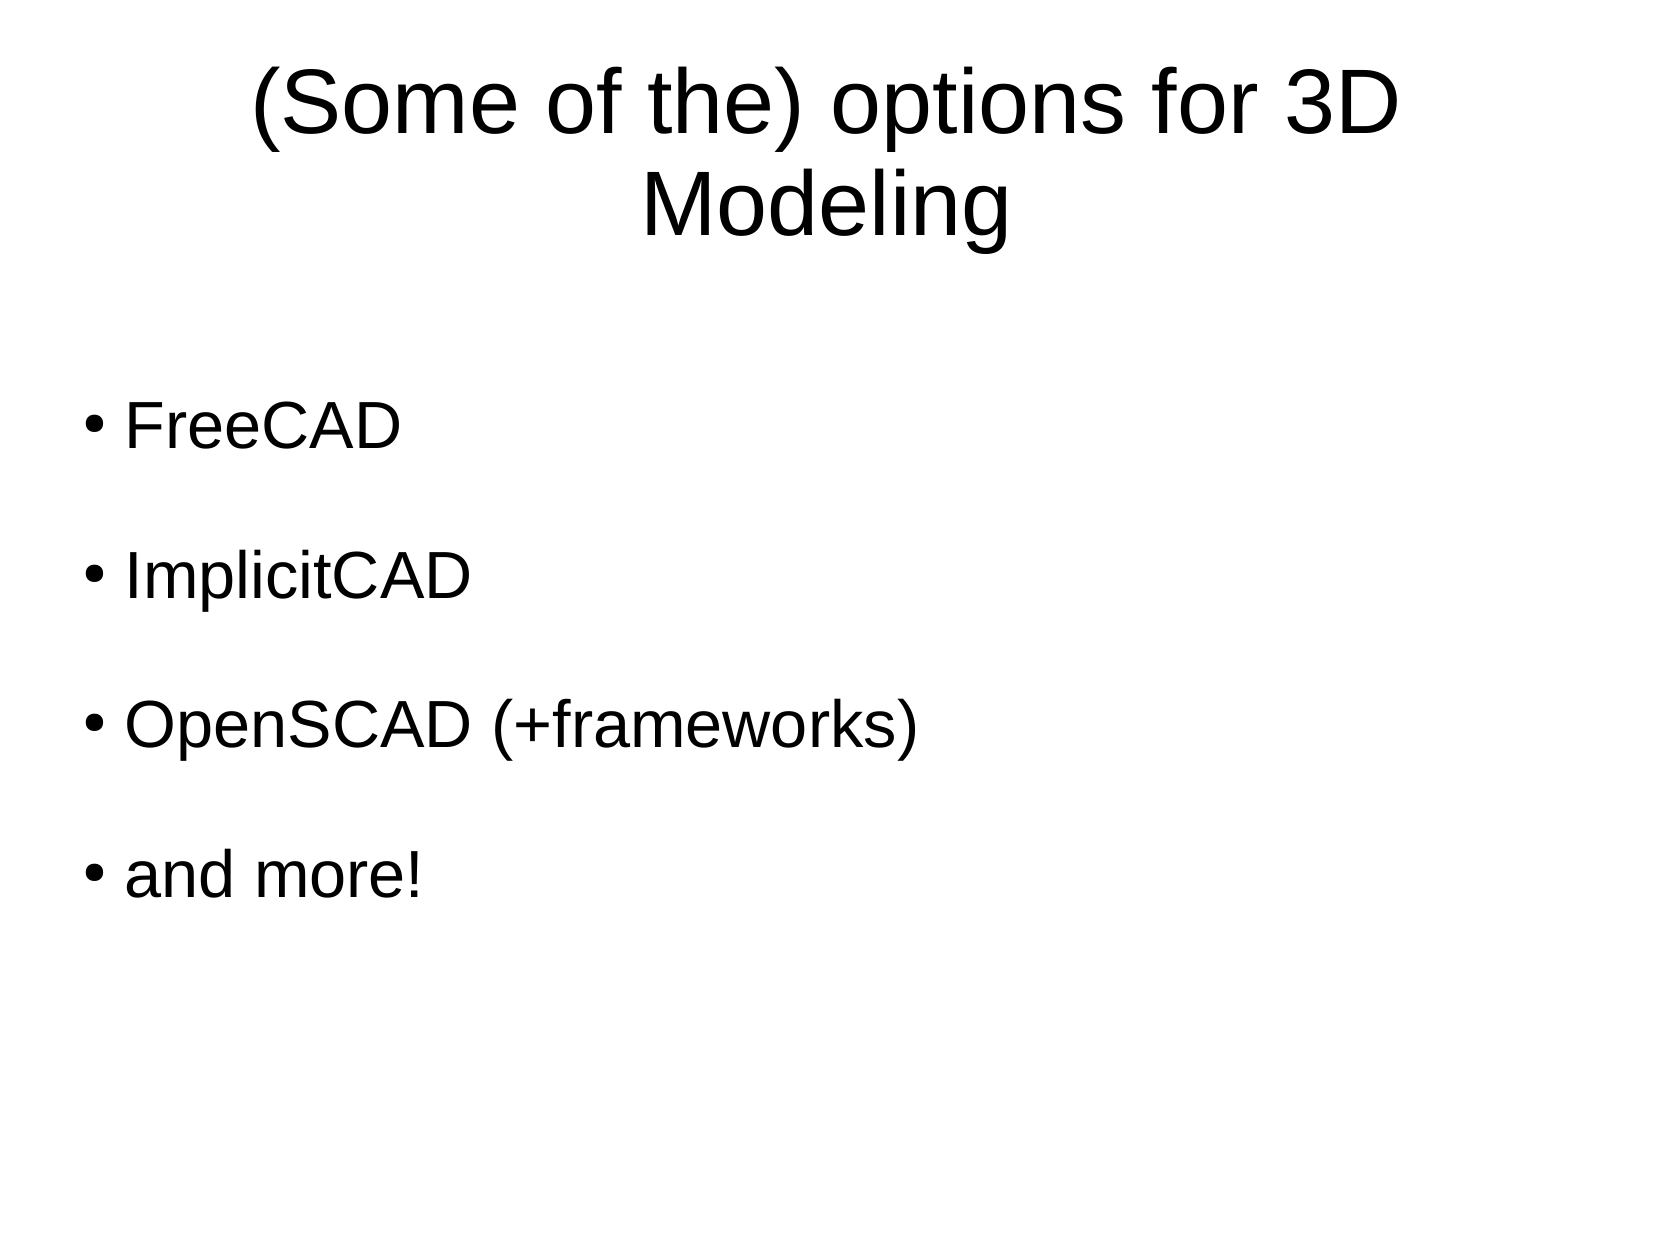

# (Some of the) options for 3D Modeling
 FreeCAD
 ImplicitCAD
 OpenSCAD (+frameworks)
 and more!